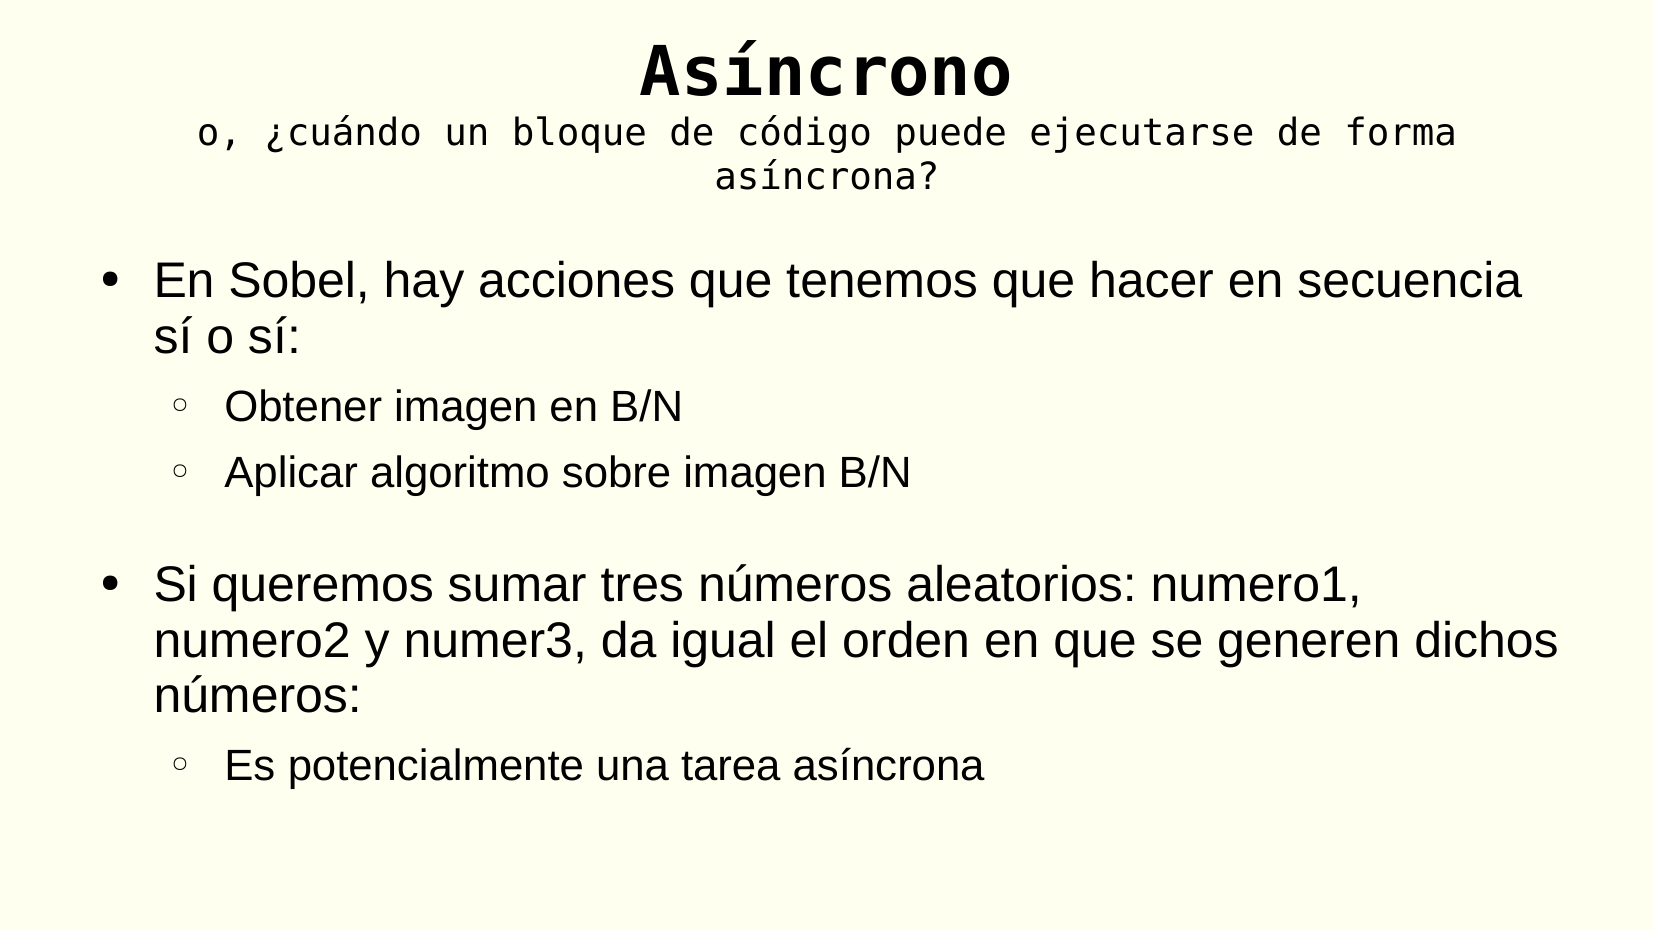

# Asíncrono o, ¿cuándo un bloque de código puede ejecutarse de forma asíncrona?
En Sobel, hay acciones que tenemos que hacer en secuencia sí o sí:
Obtener imagen en B/N
Aplicar algoritmo sobre imagen B/N
Si queremos sumar tres números aleatorios: numero1, numero2 y numer3, da igual el orden en que se generen dichos números:
Es potencialmente una tarea asíncrona